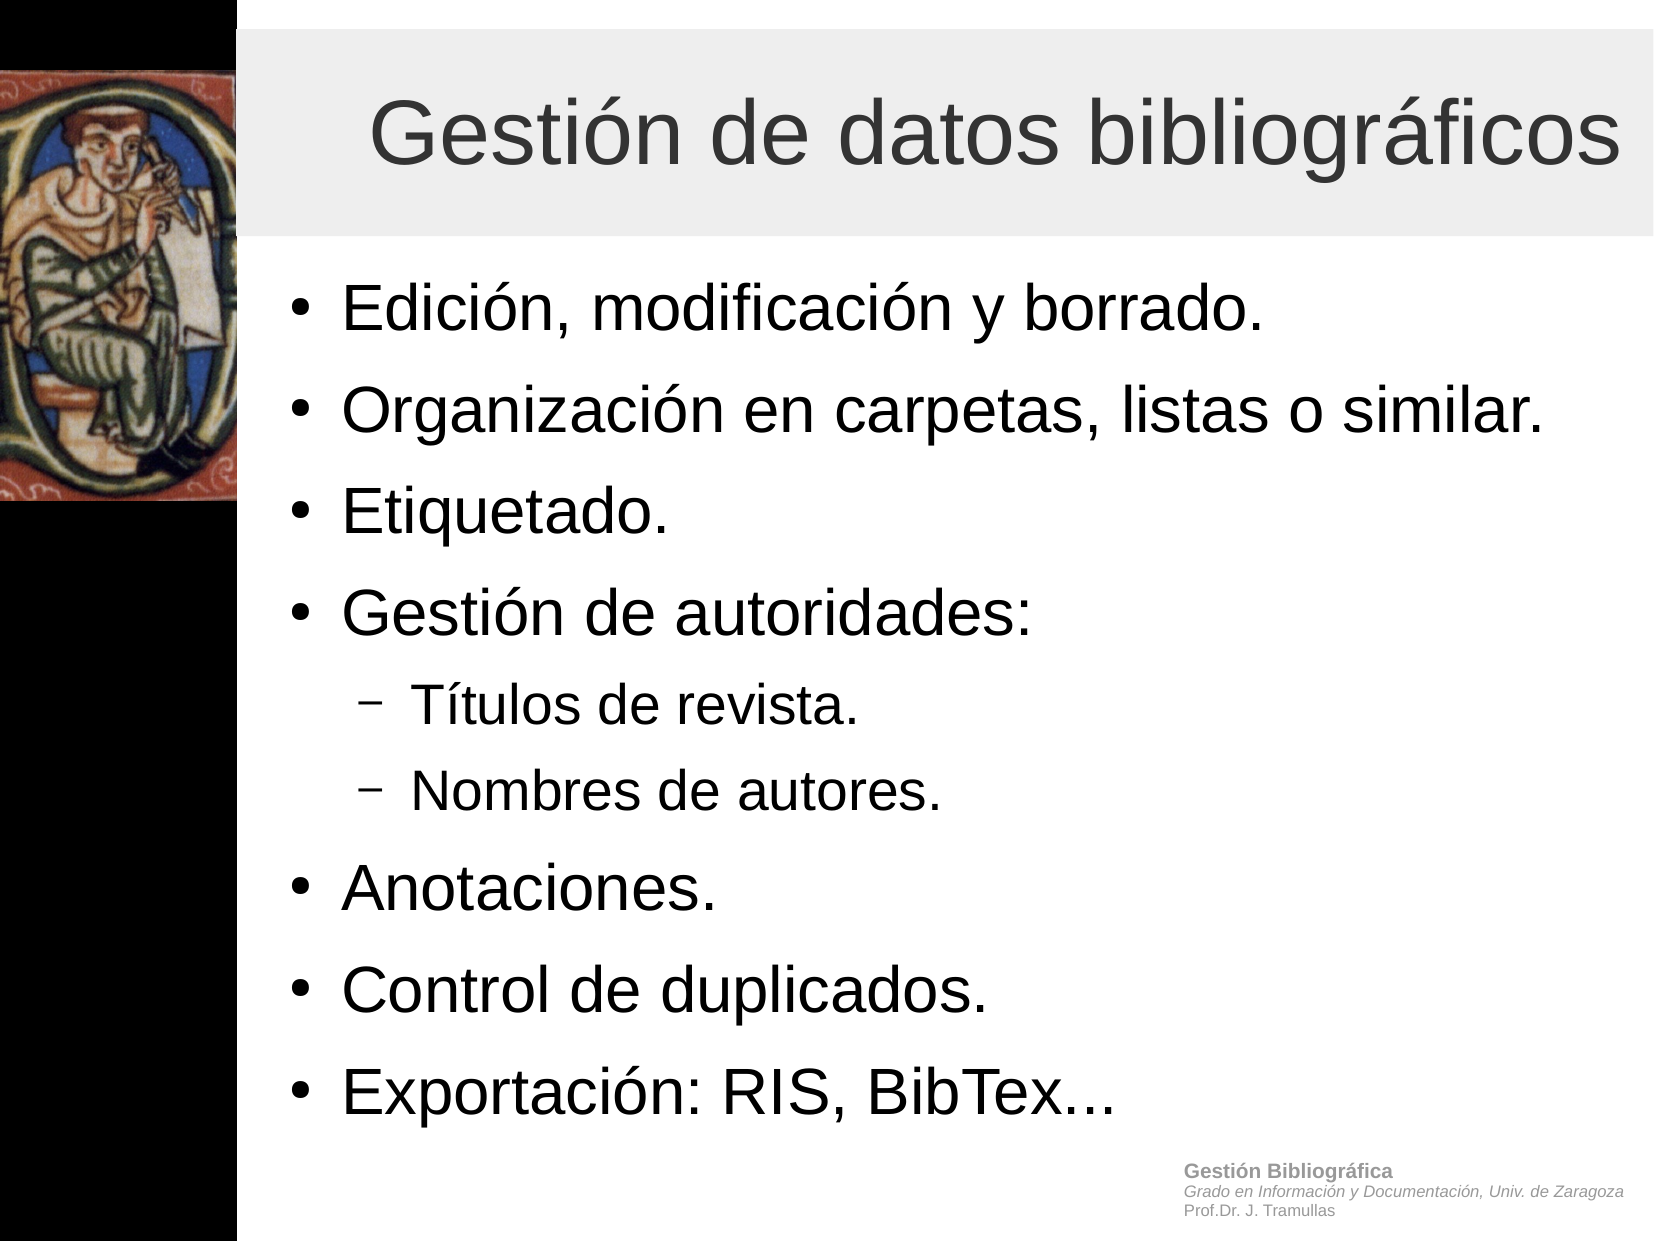

# Gestión de datos bibliográficos
Edición, modificación y borrado.
Organización en carpetas, listas o similar.
Etiquetado.
Gestión de autoridades:
Títulos de revista.
Nombres de autores.
Anotaciones.
Control de duplicados.
Exportación: RIS, BibTex...